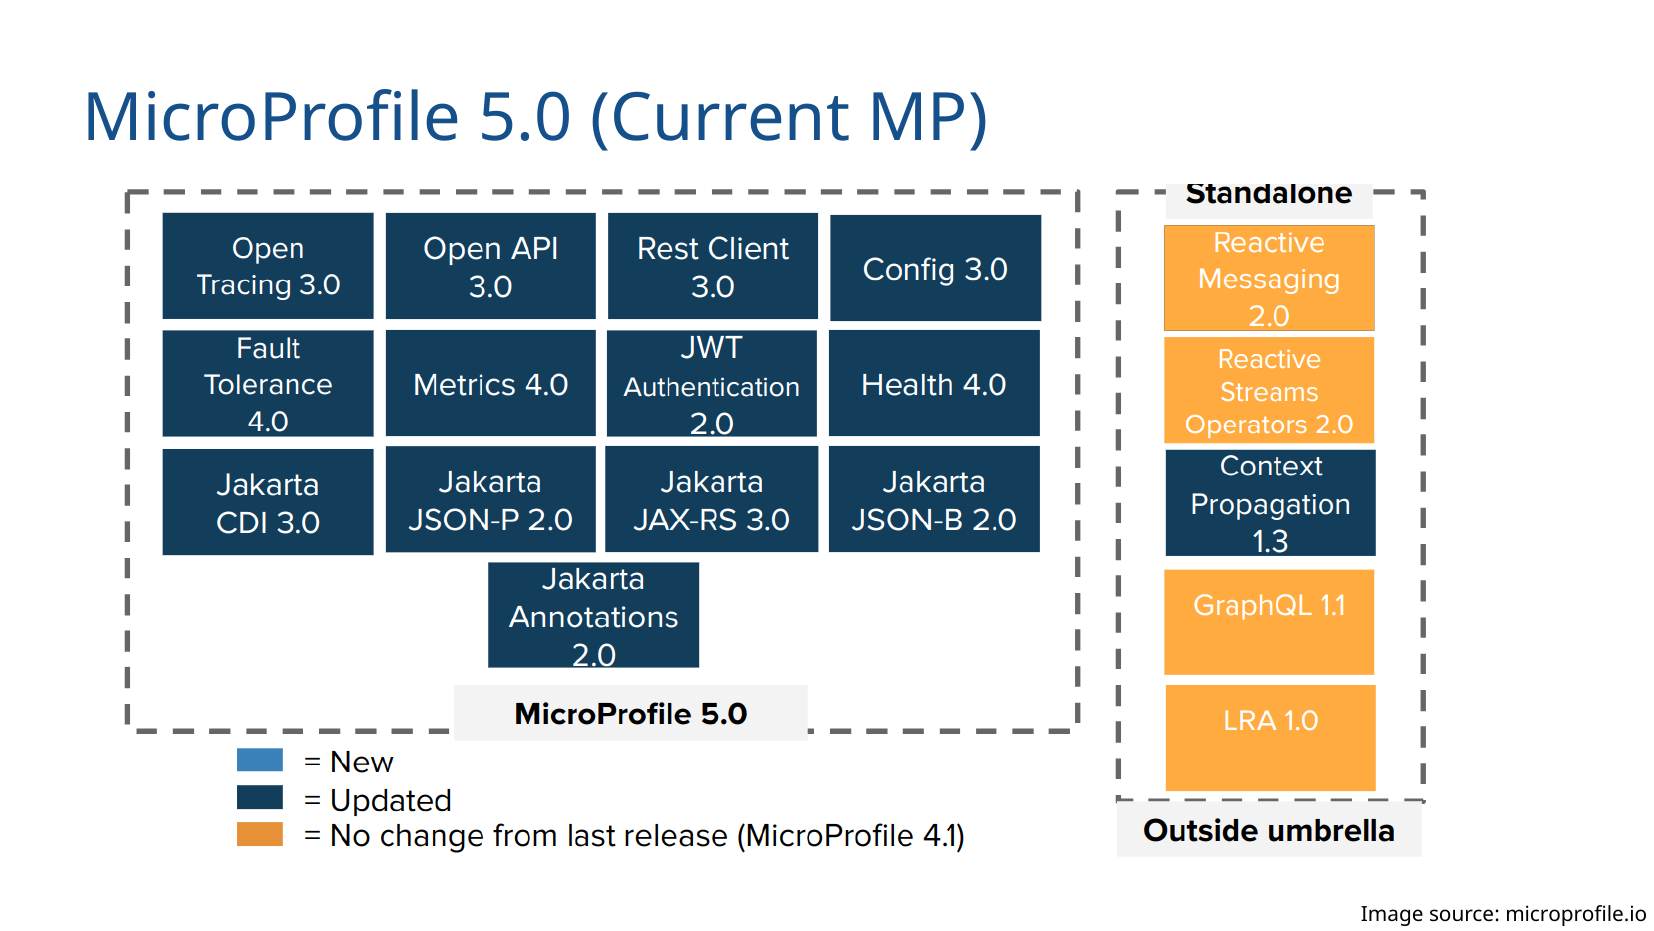

# MicroProfile 5.0 (Current MP)
Image source: microprofile.io